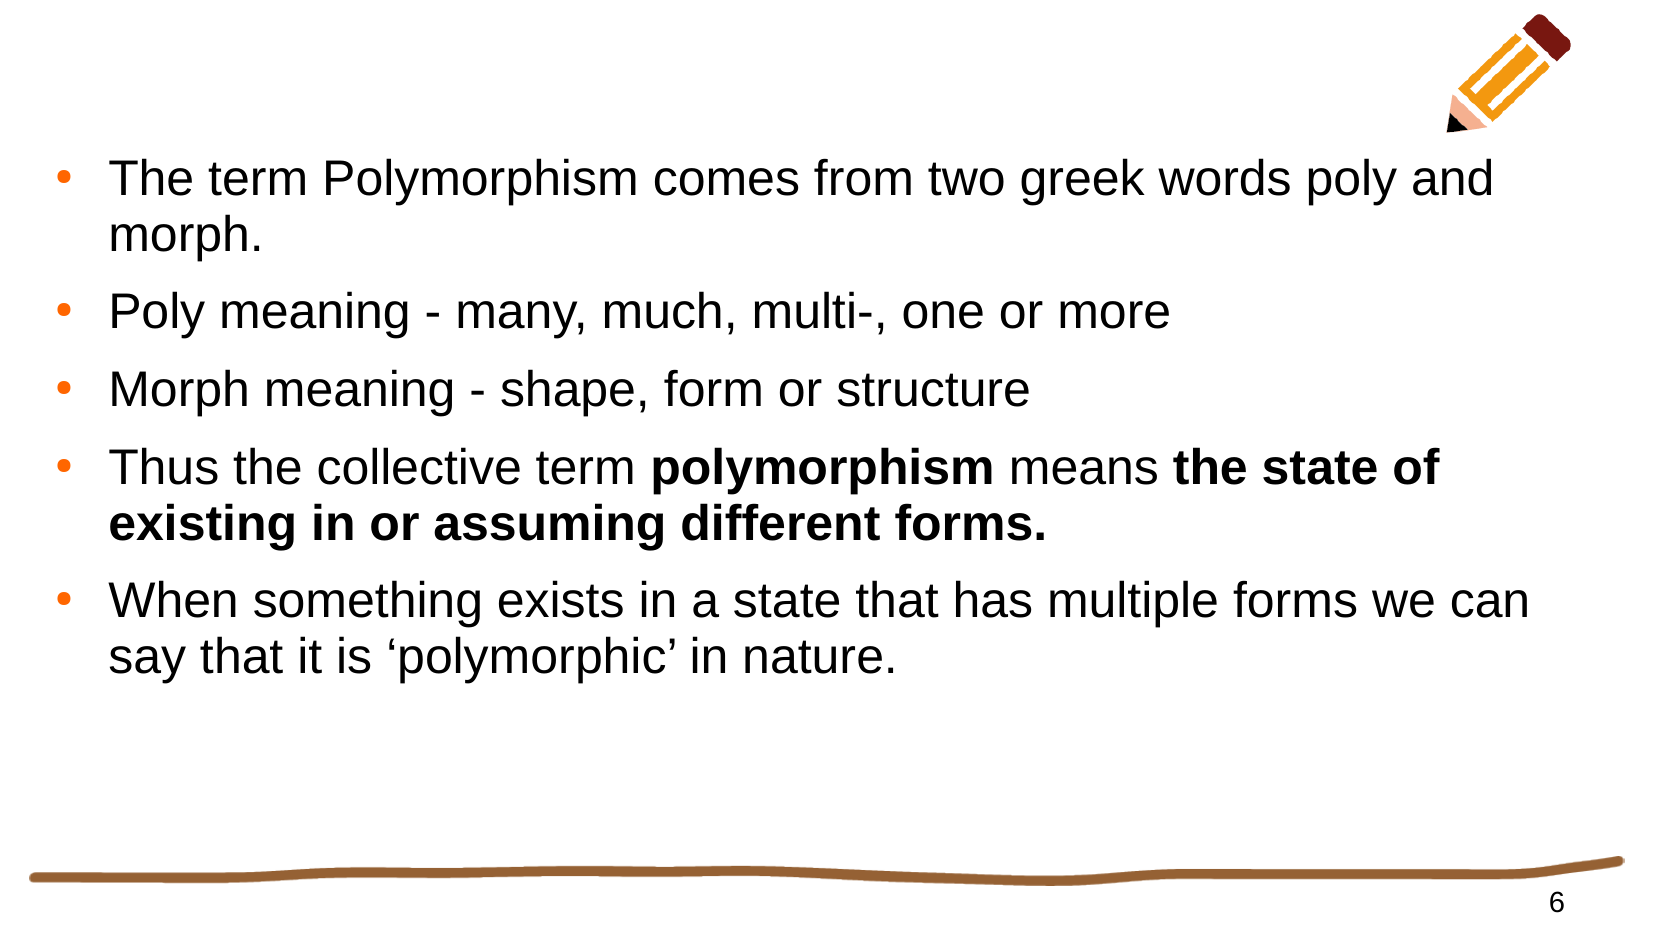

# The term Polymorphism comes from two greek words poly and morph.
Poly meaning - many, much, multi-, one or more
Morph meaning - shape, form or structure
Thus the collective term polymorphism means the state of existing in or assuming different forms.
When something exists in a state that has multiple forms we can say that it is ‘polymorphic’ in nature.
6